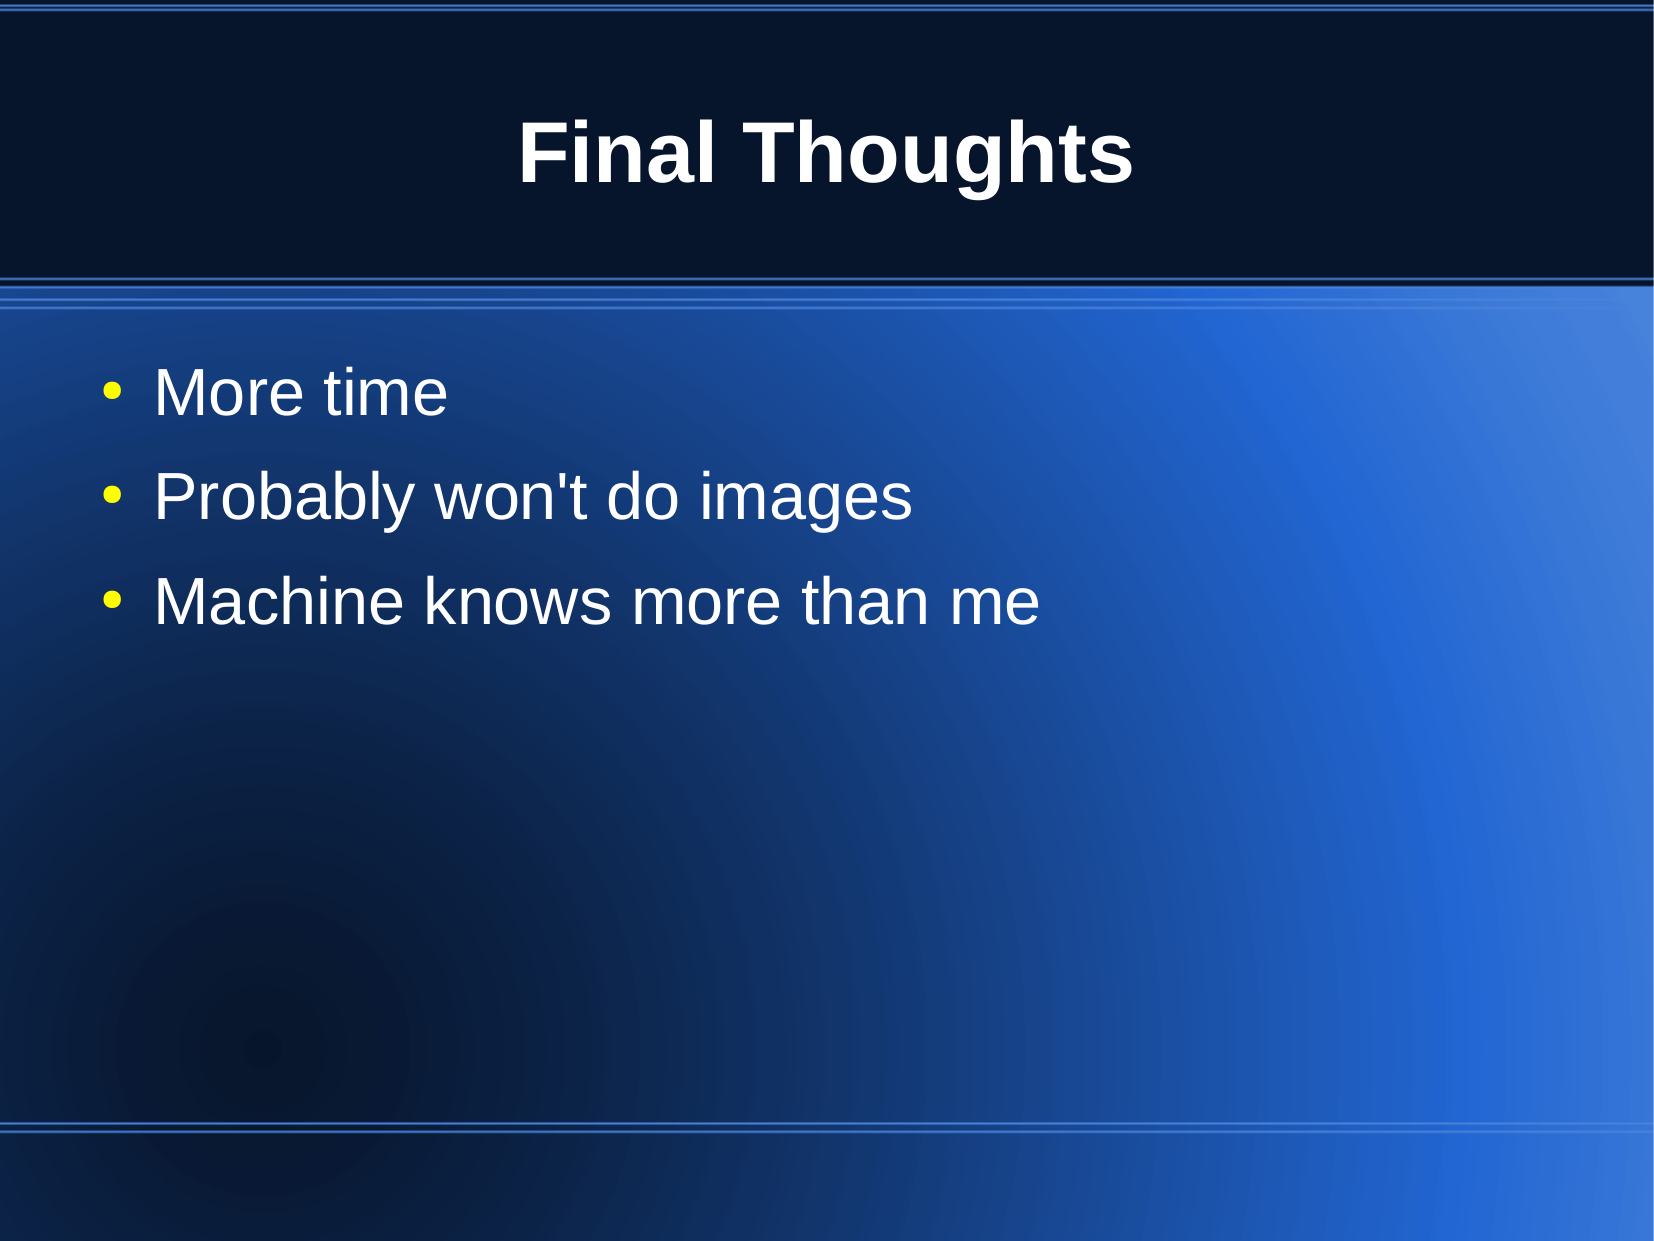

# Final Thoughts
More time
Probably won't do images
Machine knows more than me